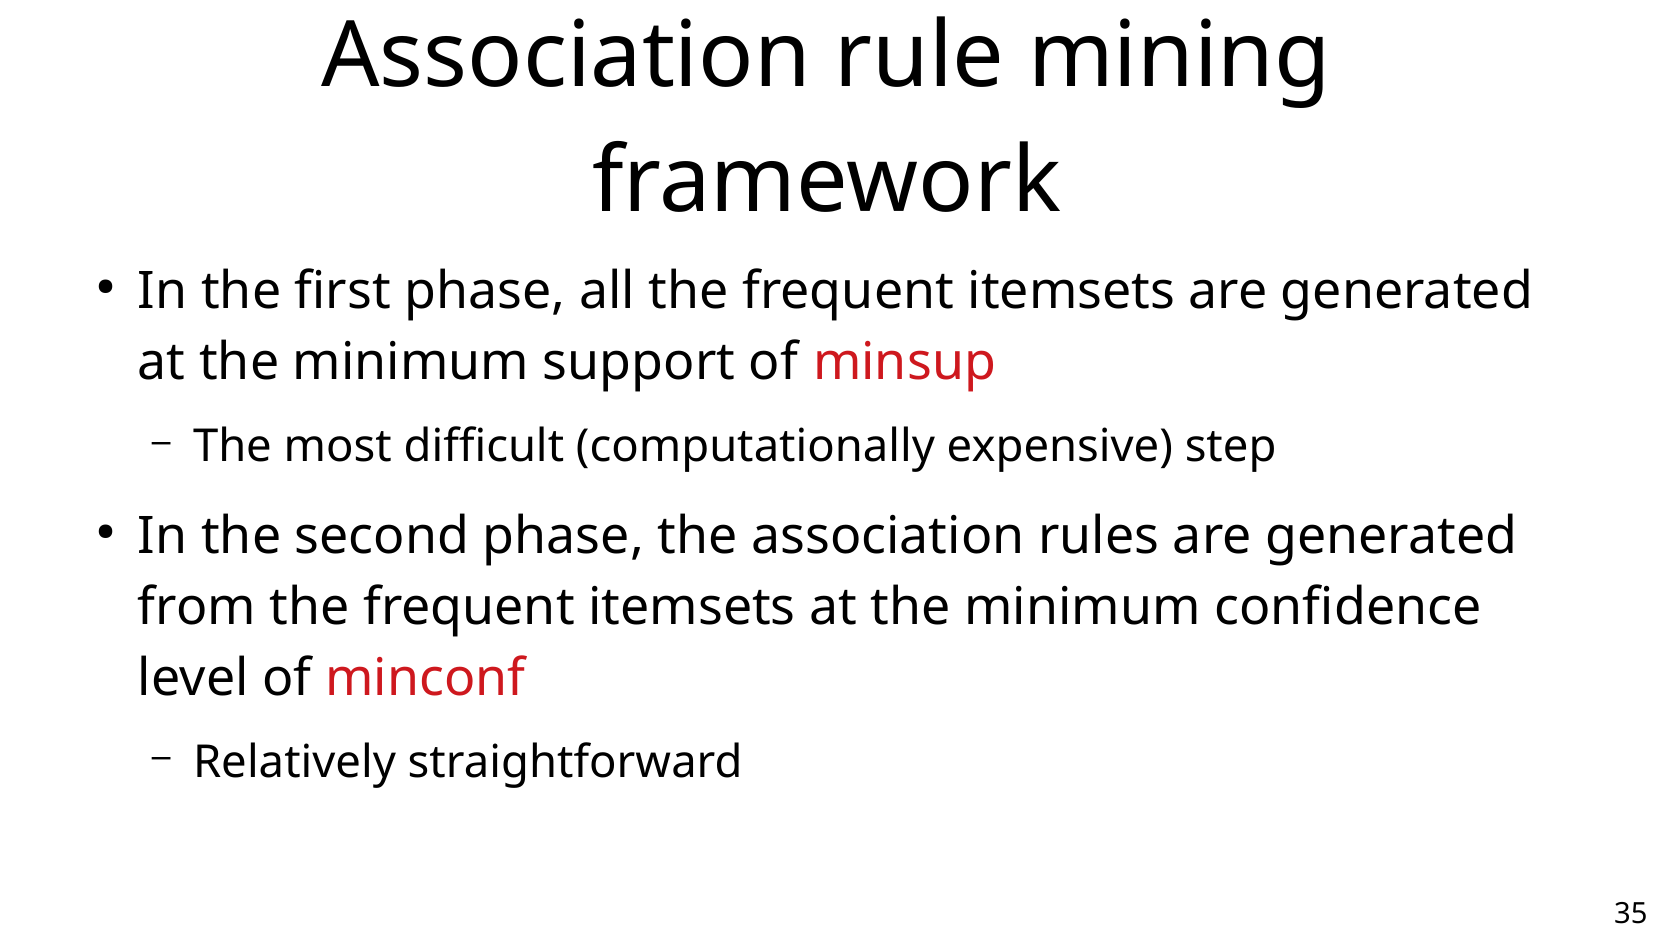

# Association rule mining framework
In the first phase, all the frequent itemsets are generated at the minimum support of minsup
The most difficult (computationally expensive) step
In the second phase, the association rules are generated from the frequent itemsets at the minimum confidence level of minconf
Relatively straightforward
35